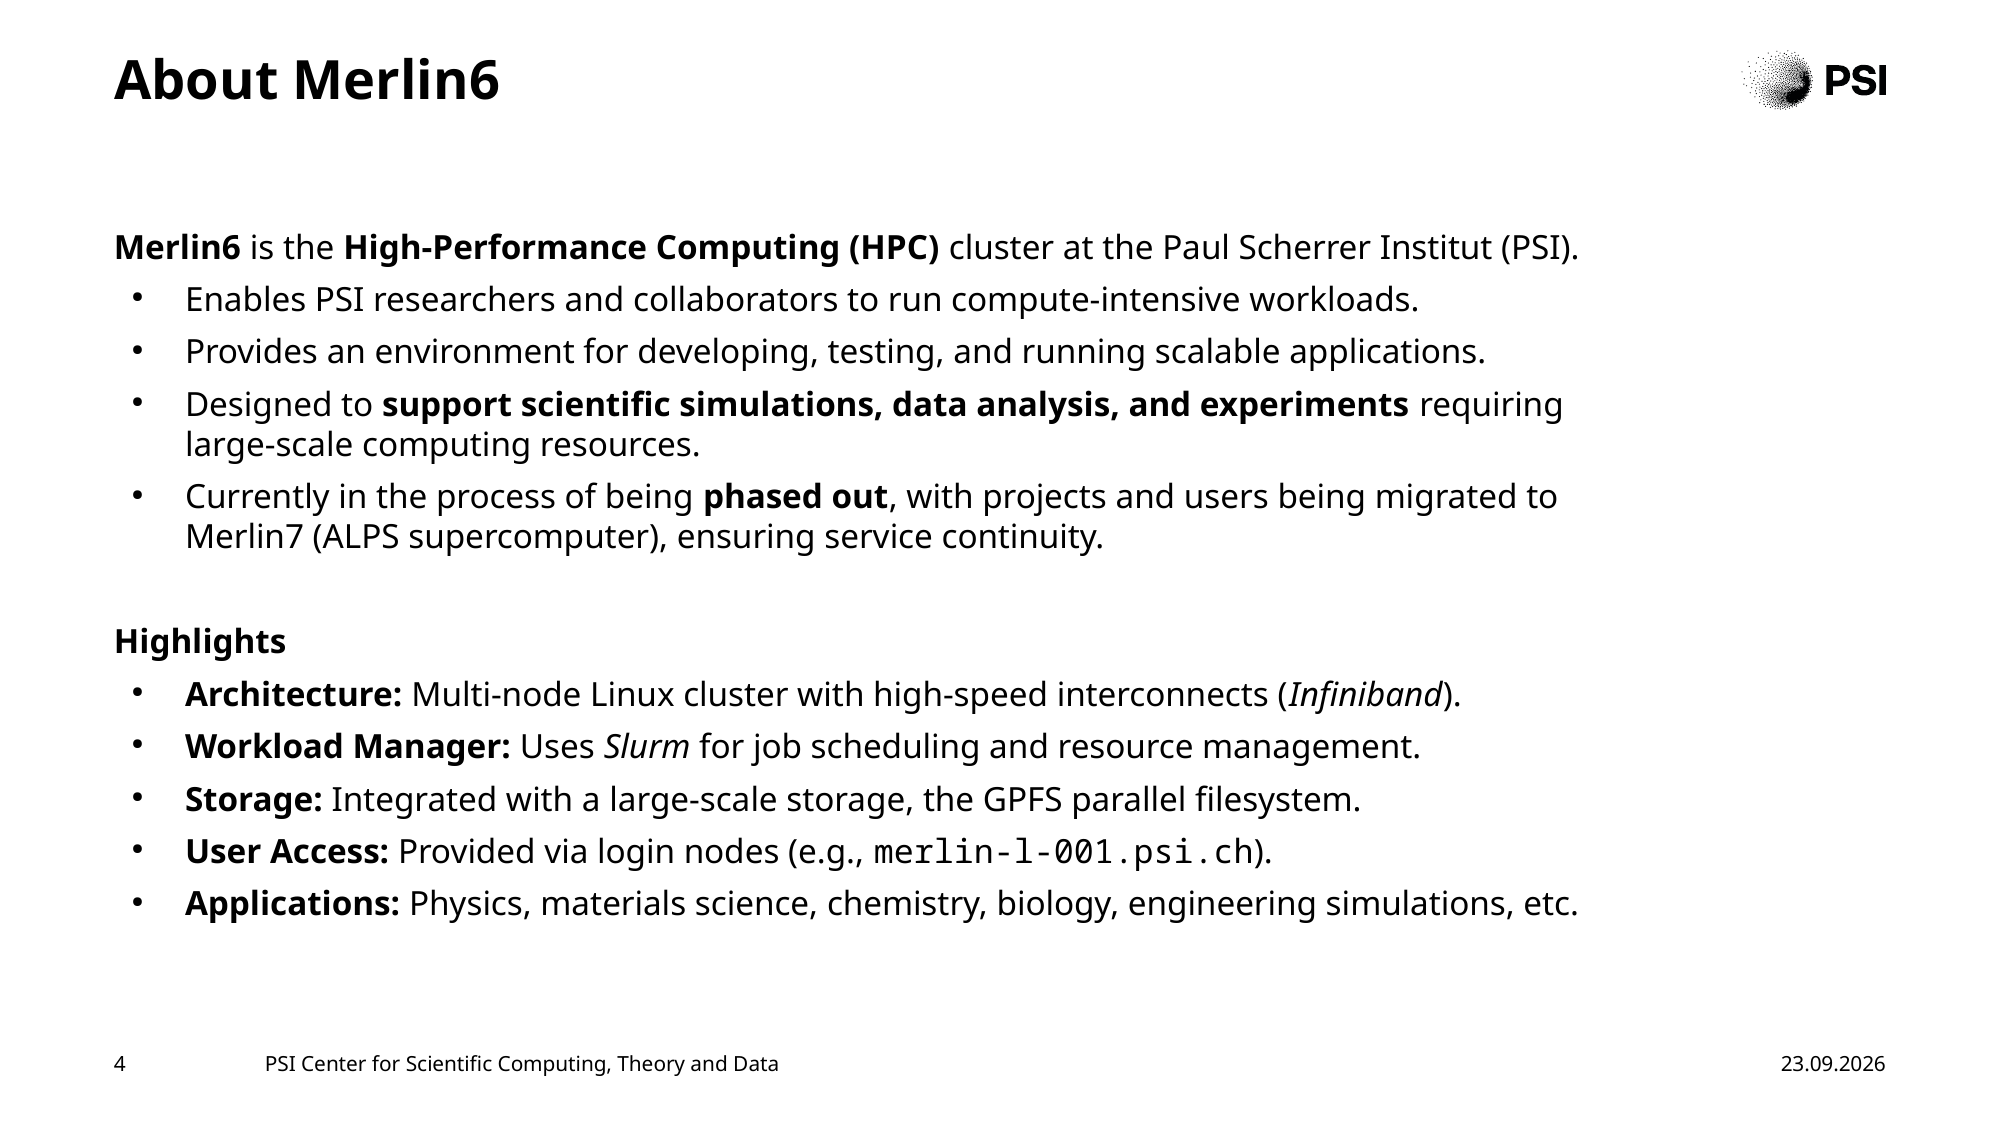

About Merlin6
# Merlin6 is the High-Performance Computing (HPC) cluster at the Paul Scherrer Institut (PSI).
Enables PSI researchers and collaborators to run compute-intensive workloads.
Provides an environment for developing, testing, and running scalable applications.
Designed to support scientific simulations, data analysis, and experiments requiring large-scale computing resources.
Currently in the process of being phased out, with projects and users being migrated to Merlin7 (ALPS supercomputer), ensuring service continuity.
Highlights
Architecture: Multi-node Linux cluster with high-speed interconnects (Infiniband).
Workload Manager: Uses Slurm for job scheduling and resource management.
Storage: Integrated with a large-scale storage, the GPFS parallel filesystem.
User Access: Provided via login nodes (e.g., merlin-l-001.psi.ch).
Applications: Physics, materials science, chemistry, biology, engineering simulations, etc.
4
PSI Center for Scientific Computing, Theory and Data